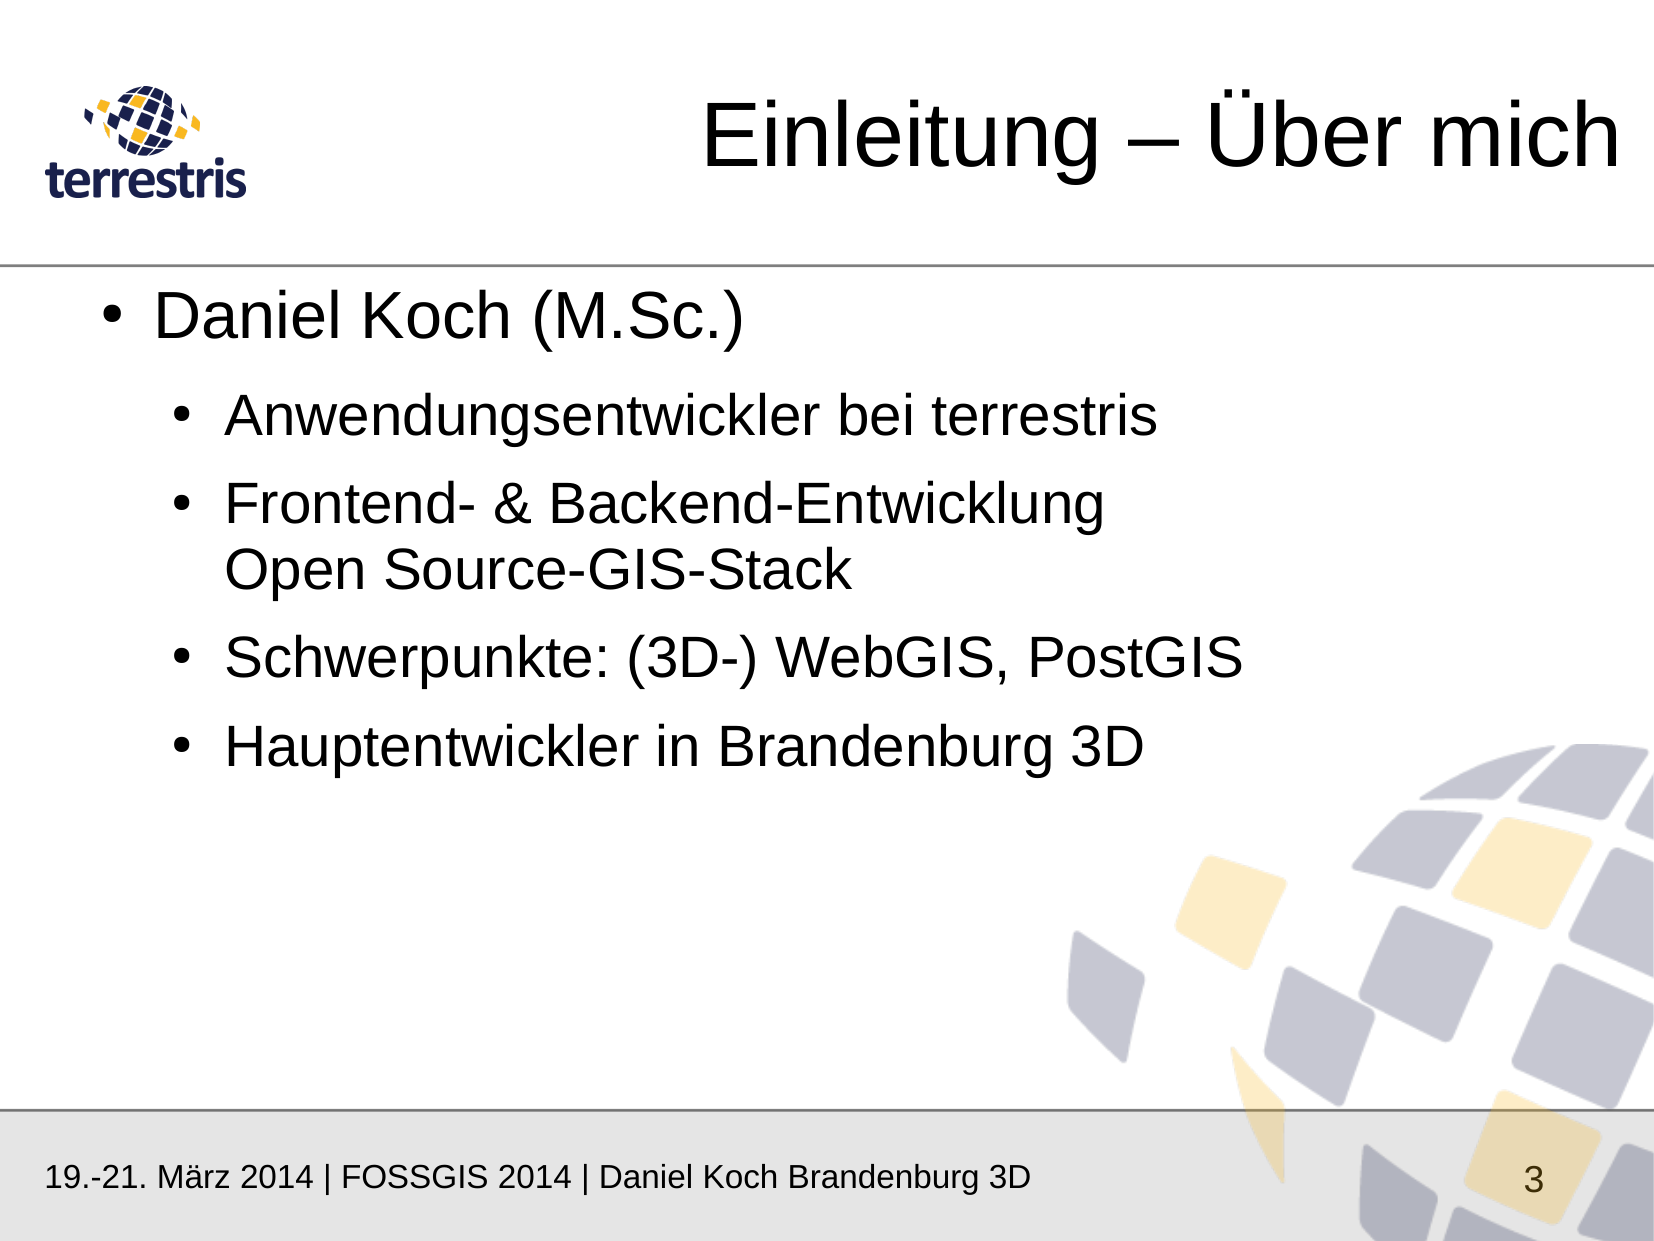

# Einleitung – Über mich
Daniel Koch (M.Sc.)
Anwendungsentwickler bei terrestris
Frontend- & Backend-Entwicklung
Open Source-GIS-Stack
Schwerpunkte: (3D-) WebGIS, PostGIS
Hauptentwickler in Brandenburg 3D